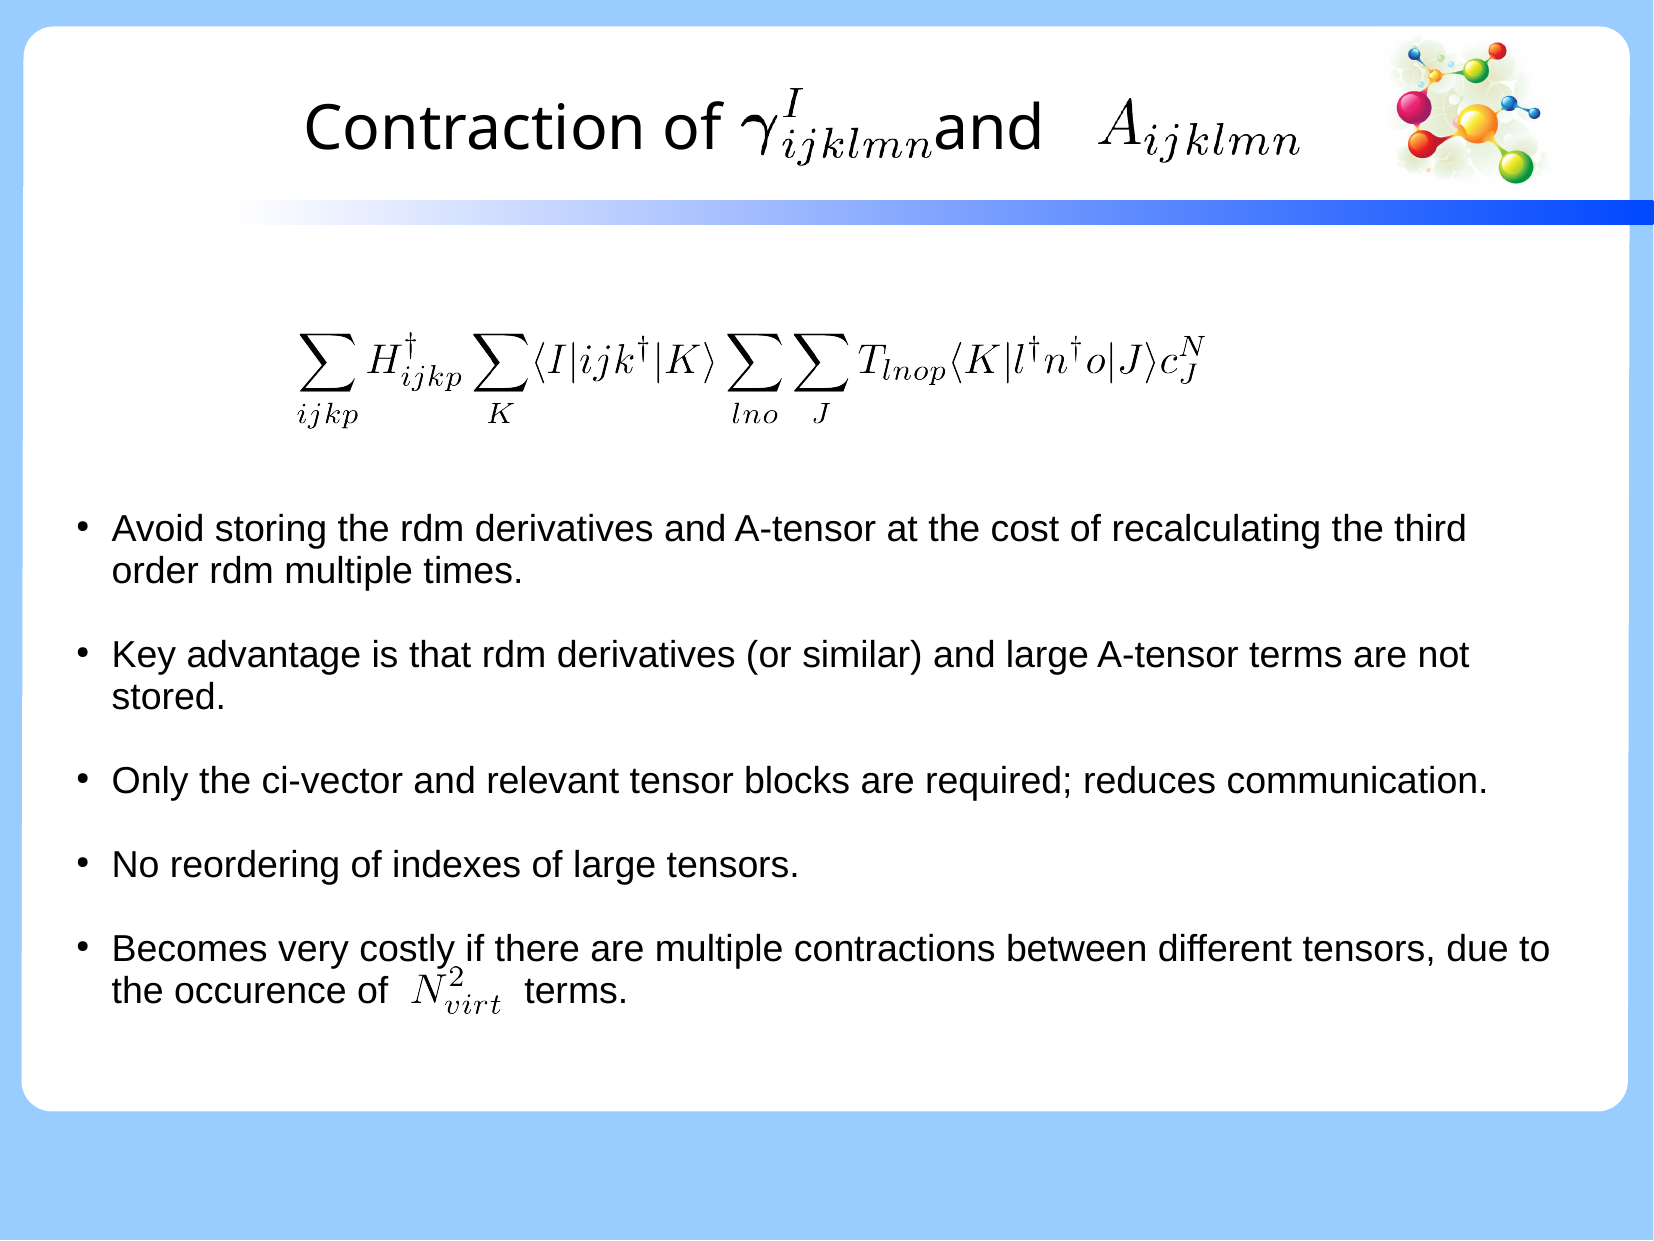

# Contraction of and
Avoid storing the rdm derivatives and A-tensor at the cost of recalculating the third order rdm multiple times.
Key advantage is that rdm derivatives (or similar) and large A-tensor terms are not stored.
Only the ci-vector and relevant tensor blocks are required; reduces communication.
No reordering of indexes of large tensors.
Becomes very costly if there are multiple contractions between different tensors, due to the occurence of terms.